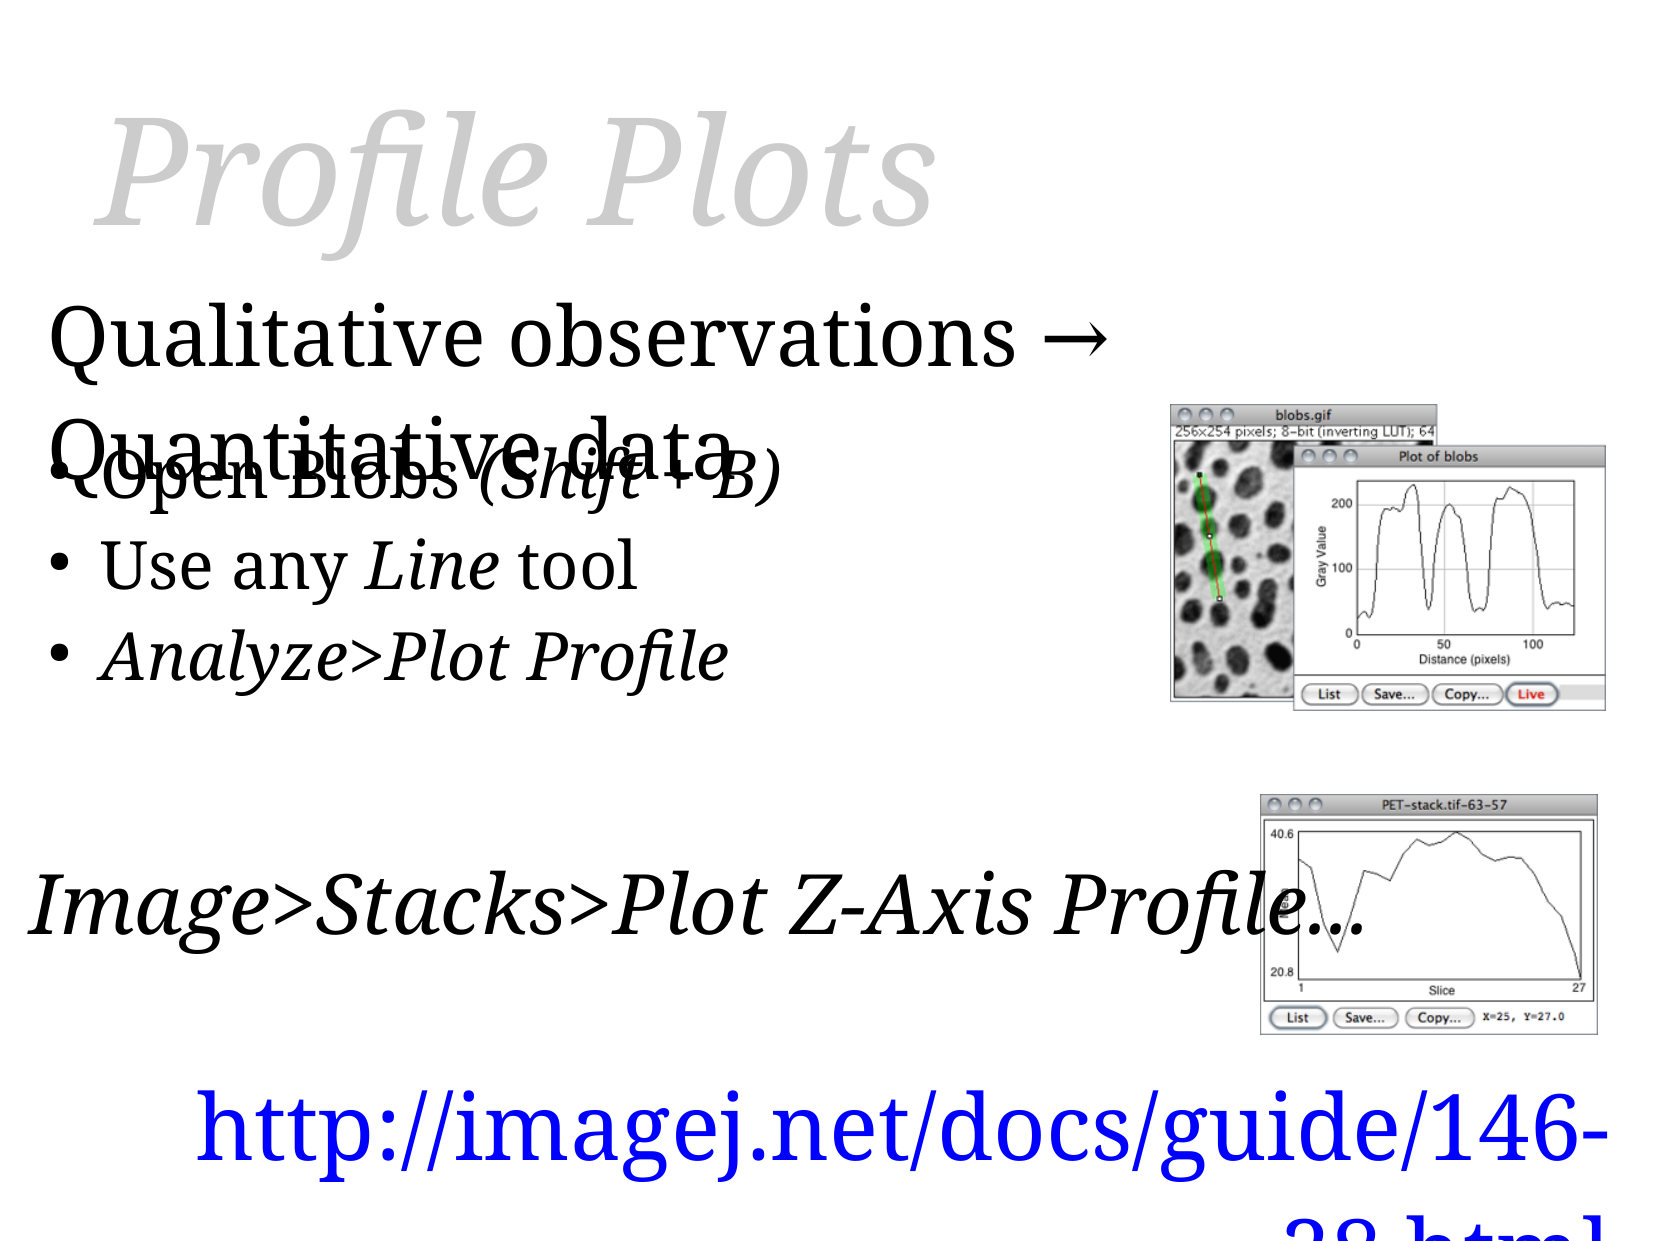

Profile Plots
Qualitative observations → Quantitative data
 Open Blobs (Shift + B)
 Use any Line tool
 Analyze>Plot Profile
Image>Stacks>Plot Z-Axis Profile...
http://imagej.net/docs/guide/146-28.html